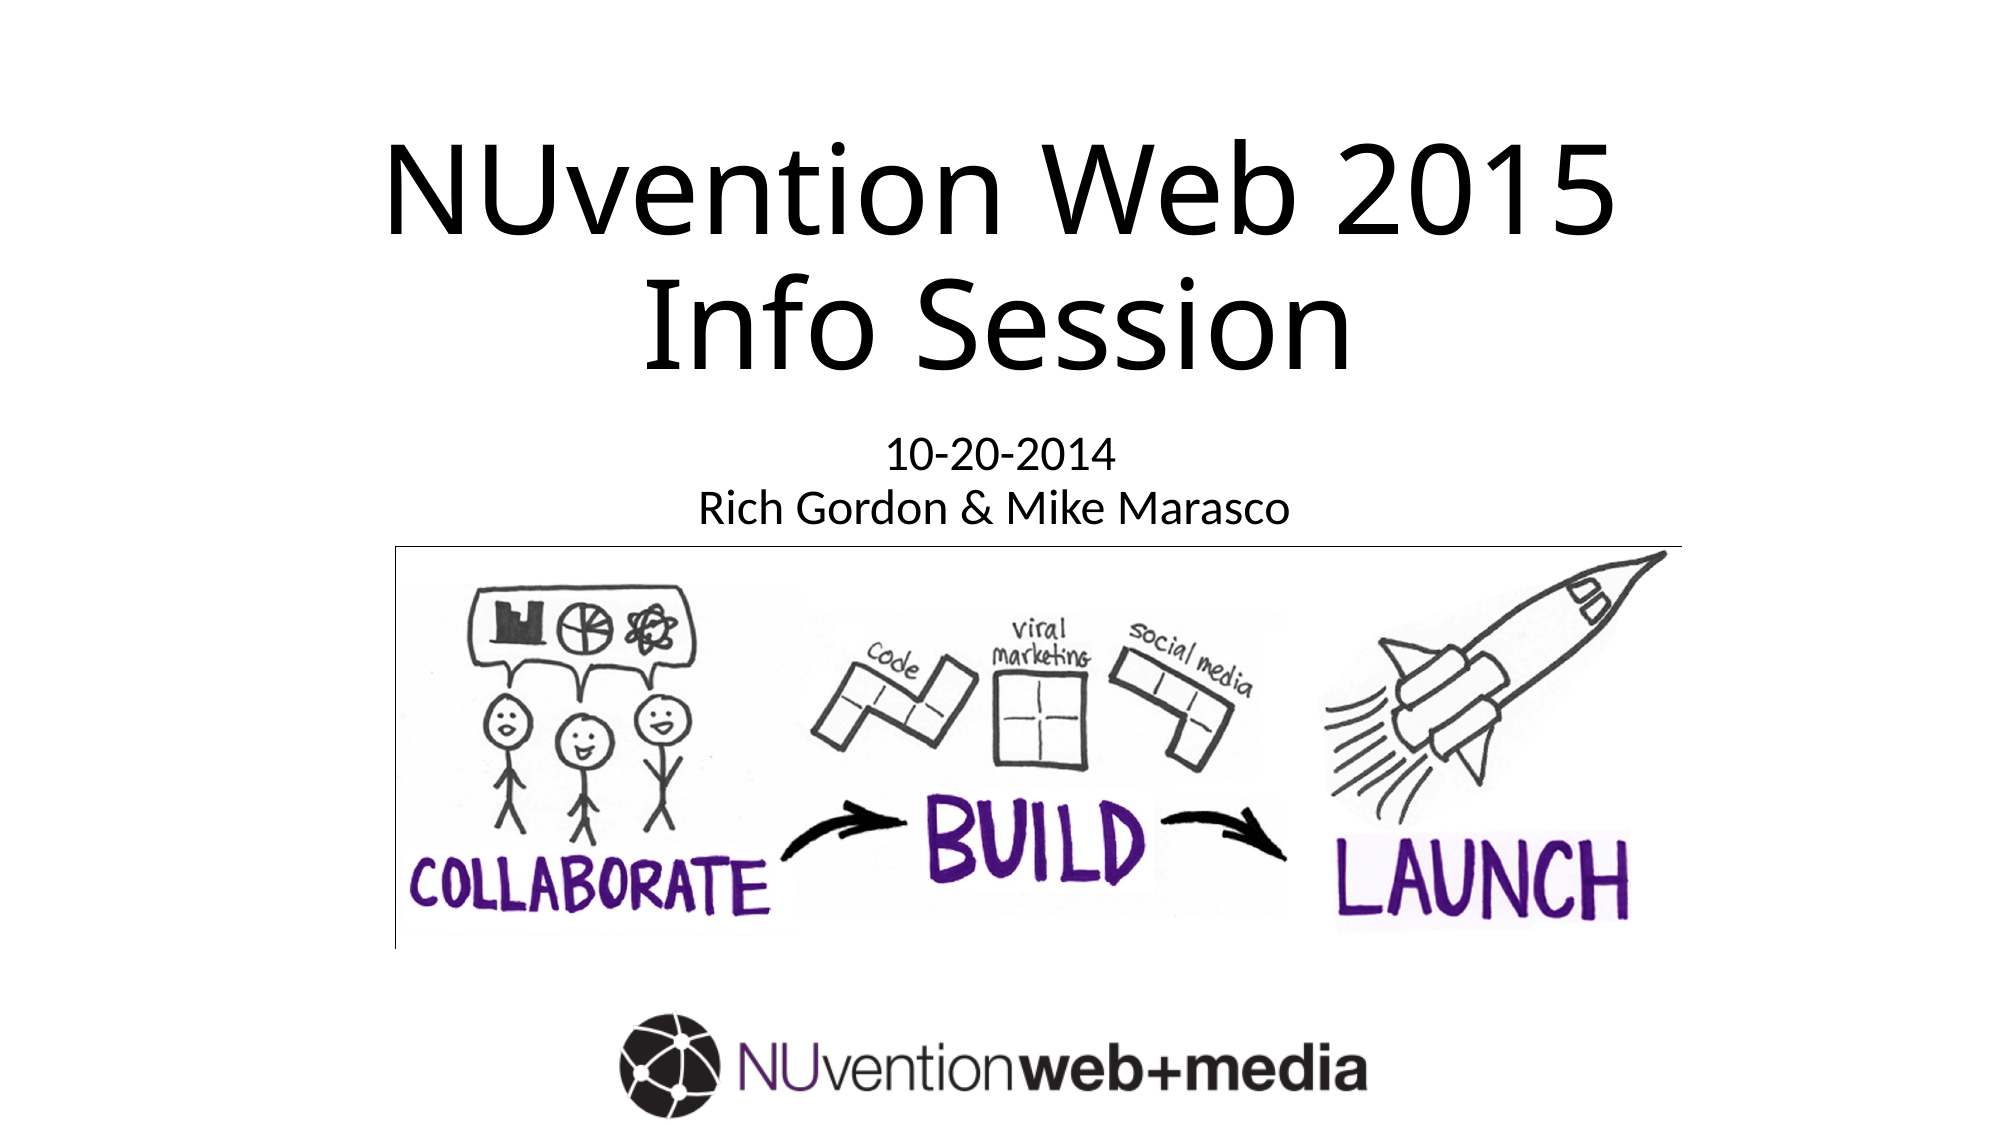

# NUvention Web 2015 Info Session
10-20-2014
Rich Gordon & Mike Marasco